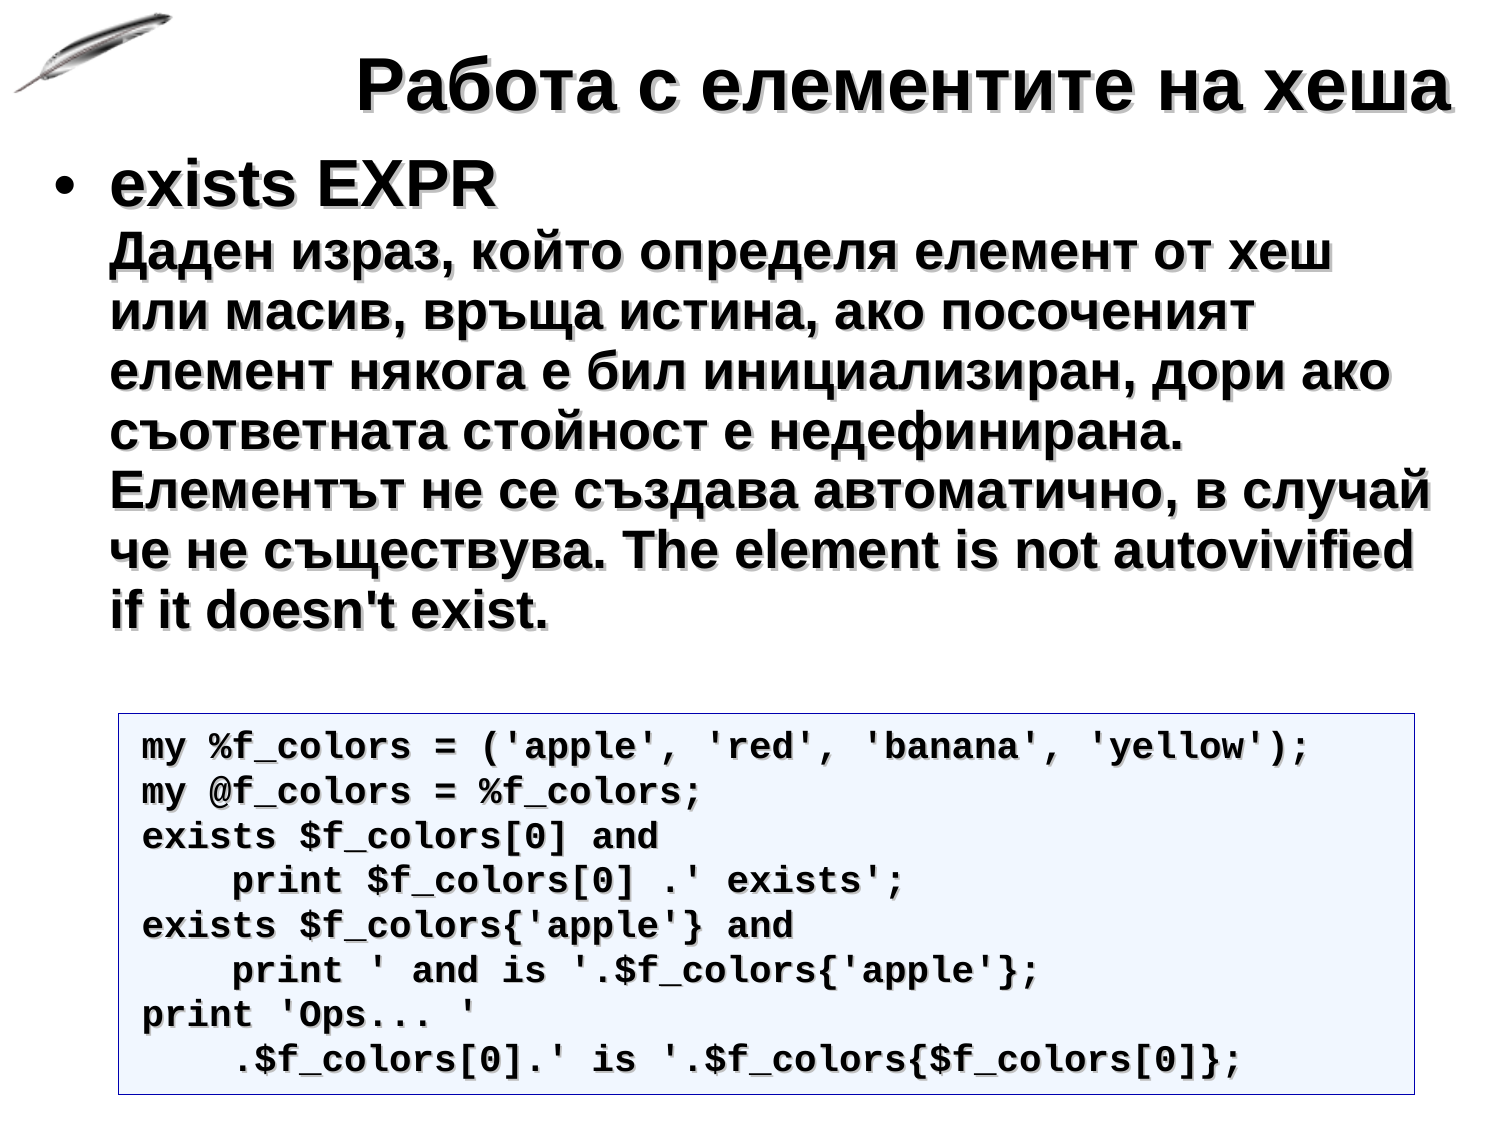

# Работа с елементите на хеша
exists EXPR
Даден израз, който определя елемент от хеш или масив, връща истина, ако посоченият елемент някога е бил инициализиран, дори ако съответната стойност е недефинирана.
Елементът не се създава автоматично, в случай че не съществува. The element is not autovivified if it doesn't exist.
my %f_colors = ('apple', 'red', 'banana', 'yellow');
my @f_colors = %f_colors;
exists $f_colors[0] and
 print $f_colors[0] .' exists';
exists $f_colors{'apple'} and
 print ' and is '.$f_colors{'apple'};
print 'Ops... '
 .$f_colors[0].' is '.$f_colors{$f_colors[0]};